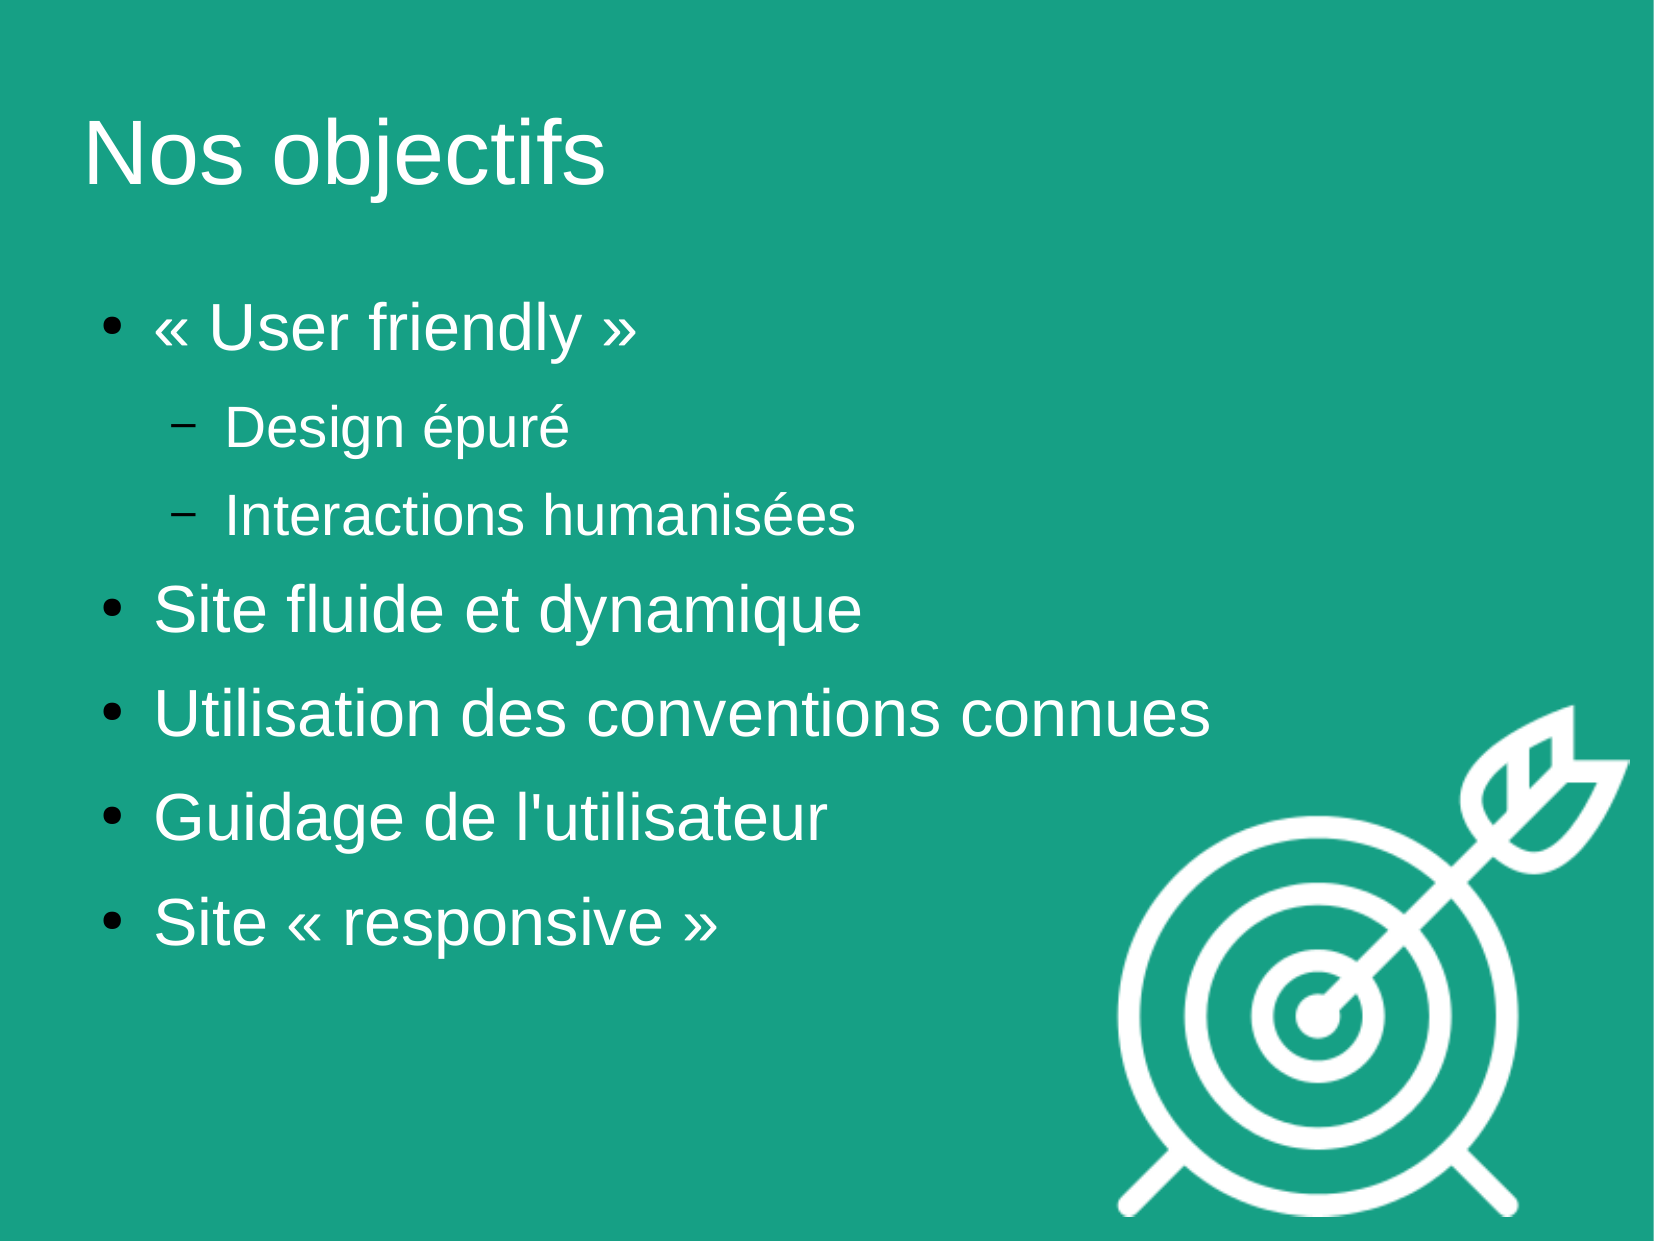

# Nos objectifs
« User friendly »
Design épuré
Interactions humanisées
Site fluide et dynamique
Utilisation des conventions connues
Guidage de l'utilisateur
Site « responsive »